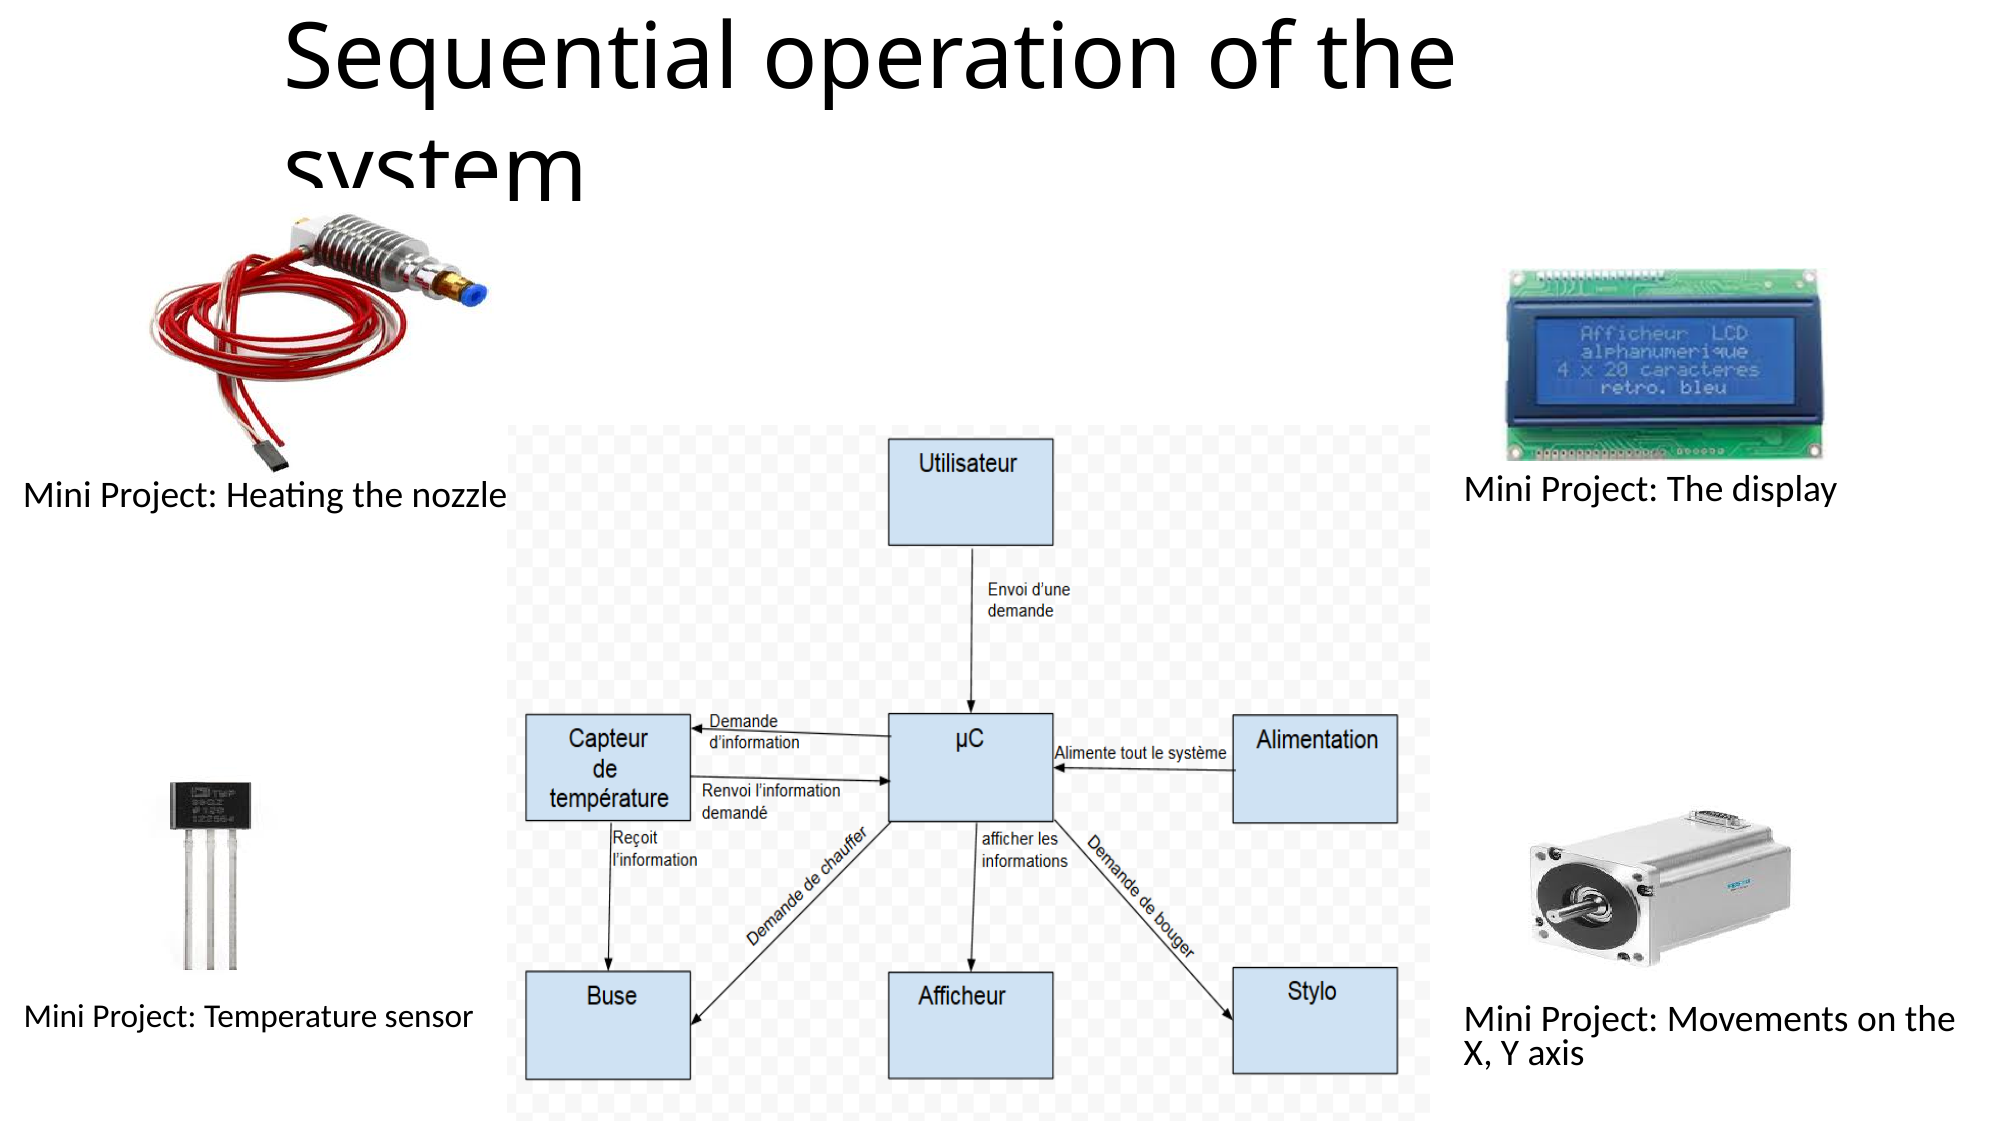

# Sequential operation of the system
Mini Project: The display
Mini Project: Heating the nozzle
Mini Project: Temperature sensor
Mini Project: Movements on the X, Y axis